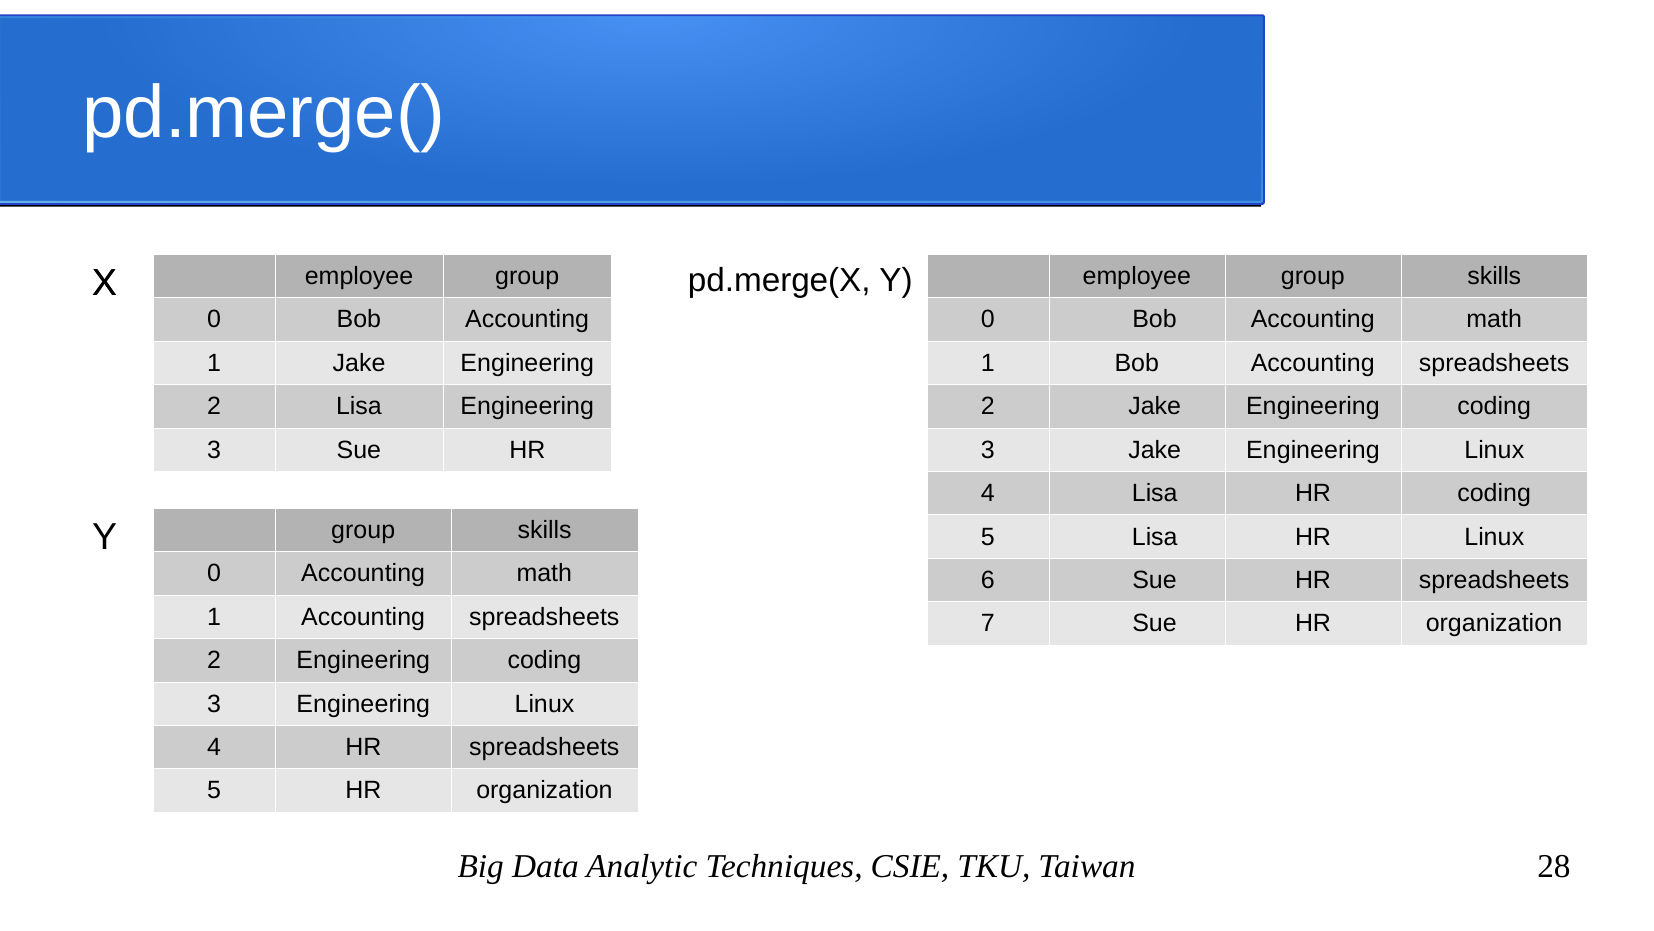

# pd.merge()
| | employee | group |
| --- | --- | --- |
| 0 | Bob | Accounting |
| 1 | Jake | Engineering |
| 2 | Lisa | Engineering |
| 3 | Sue | HR |
X
pd.merge(X, Y)
| | employee | group | skills |
| --- | --- | --- | --- |
| 0 | Bob | Accounting | math |
| 1 | Bob | Accounting | spreadsheets |
| 2 | Jake | Engineering | coding |
| 3 | Jake | Engineering | Linux |
| 4 | Lisa | HR | coding |
| 5 | Lisa | HR | Linux |
| 6 | Sue | HR | spreadsheets |
| 7 | Sue | HR | organization |
X
| | group | skills |
| --- | --- | --- |
| 0 | Accounting | math |
| 1 | Accounting | spreadsheets |
| 2 | Engineering | coding |
| 3 | Engineering | Linux |
| 4 | HR | spreadsheets |
| 5 | HR | organization |
Y
Big Data Analytic Techniques, CSIE, TKU, Taiwan
28